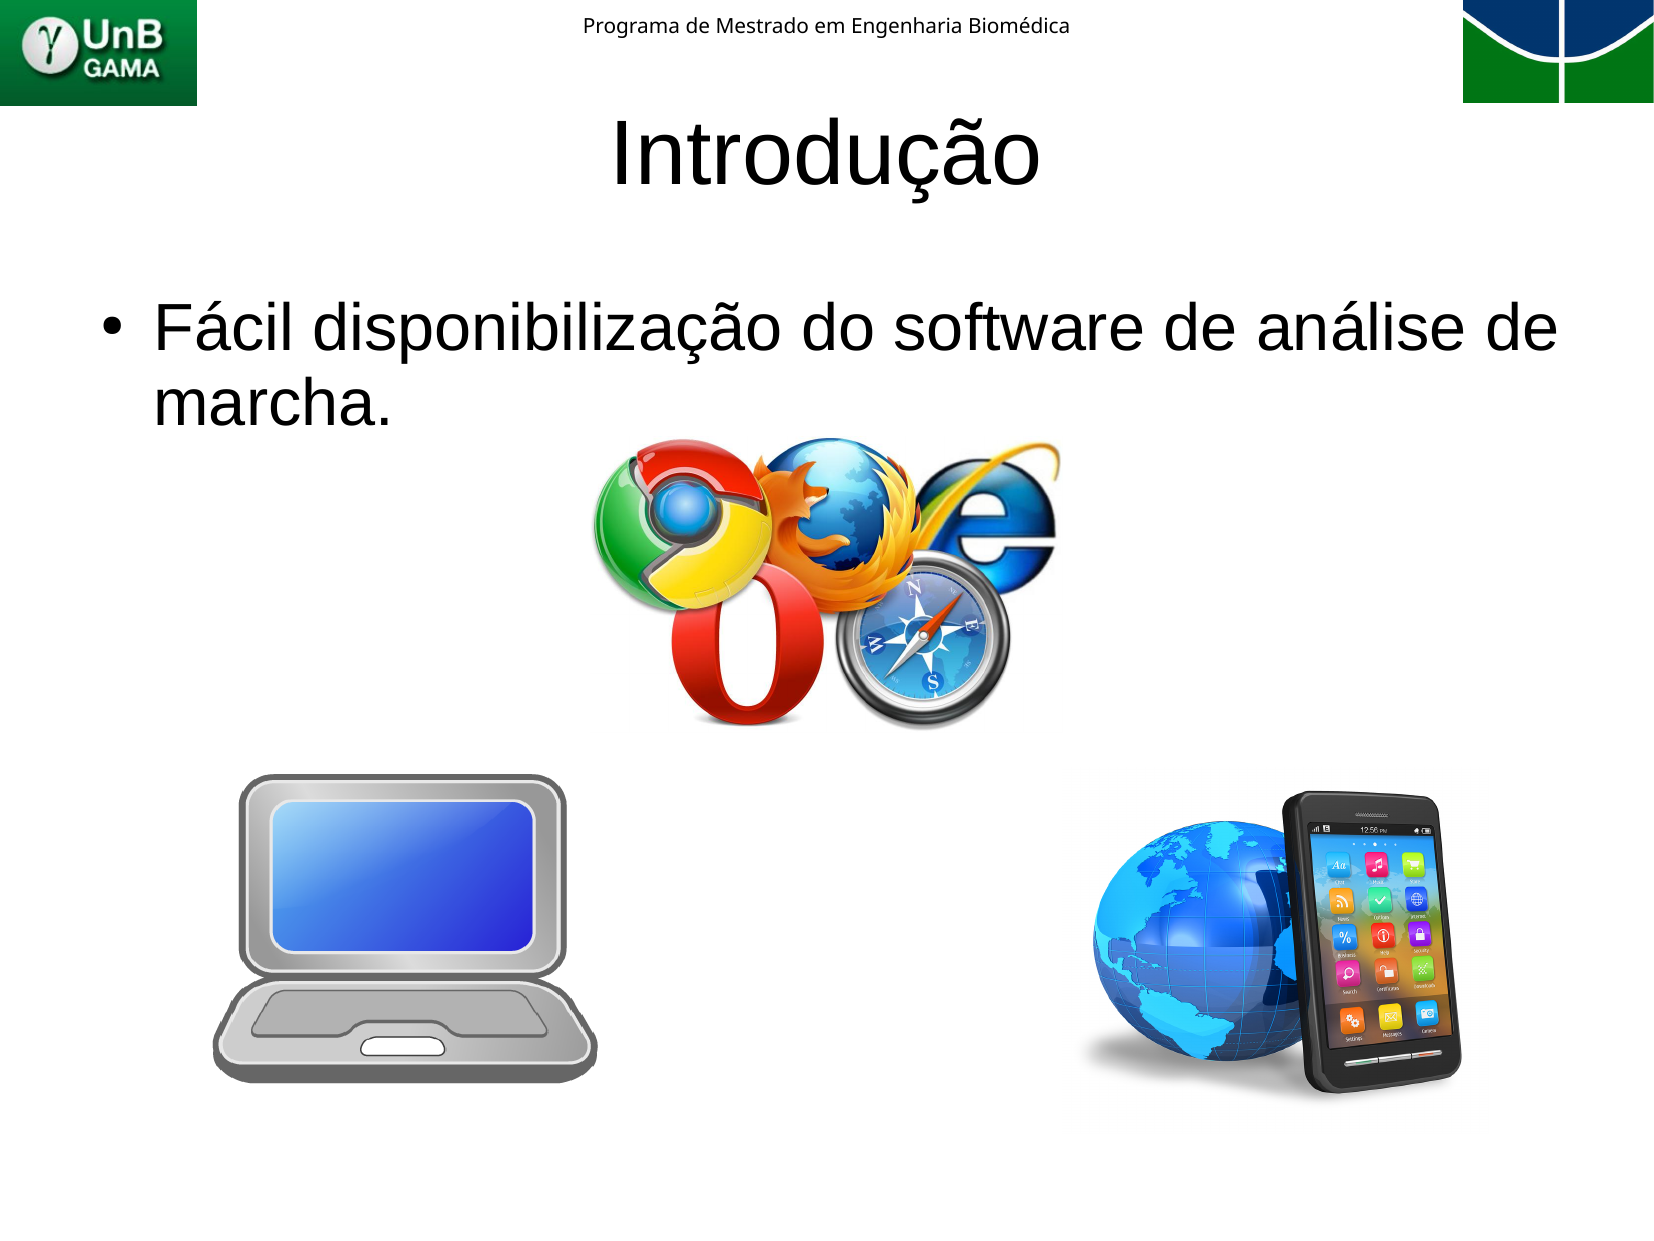

# Introdução
Fácil disponibilização do software de análise de marcha.